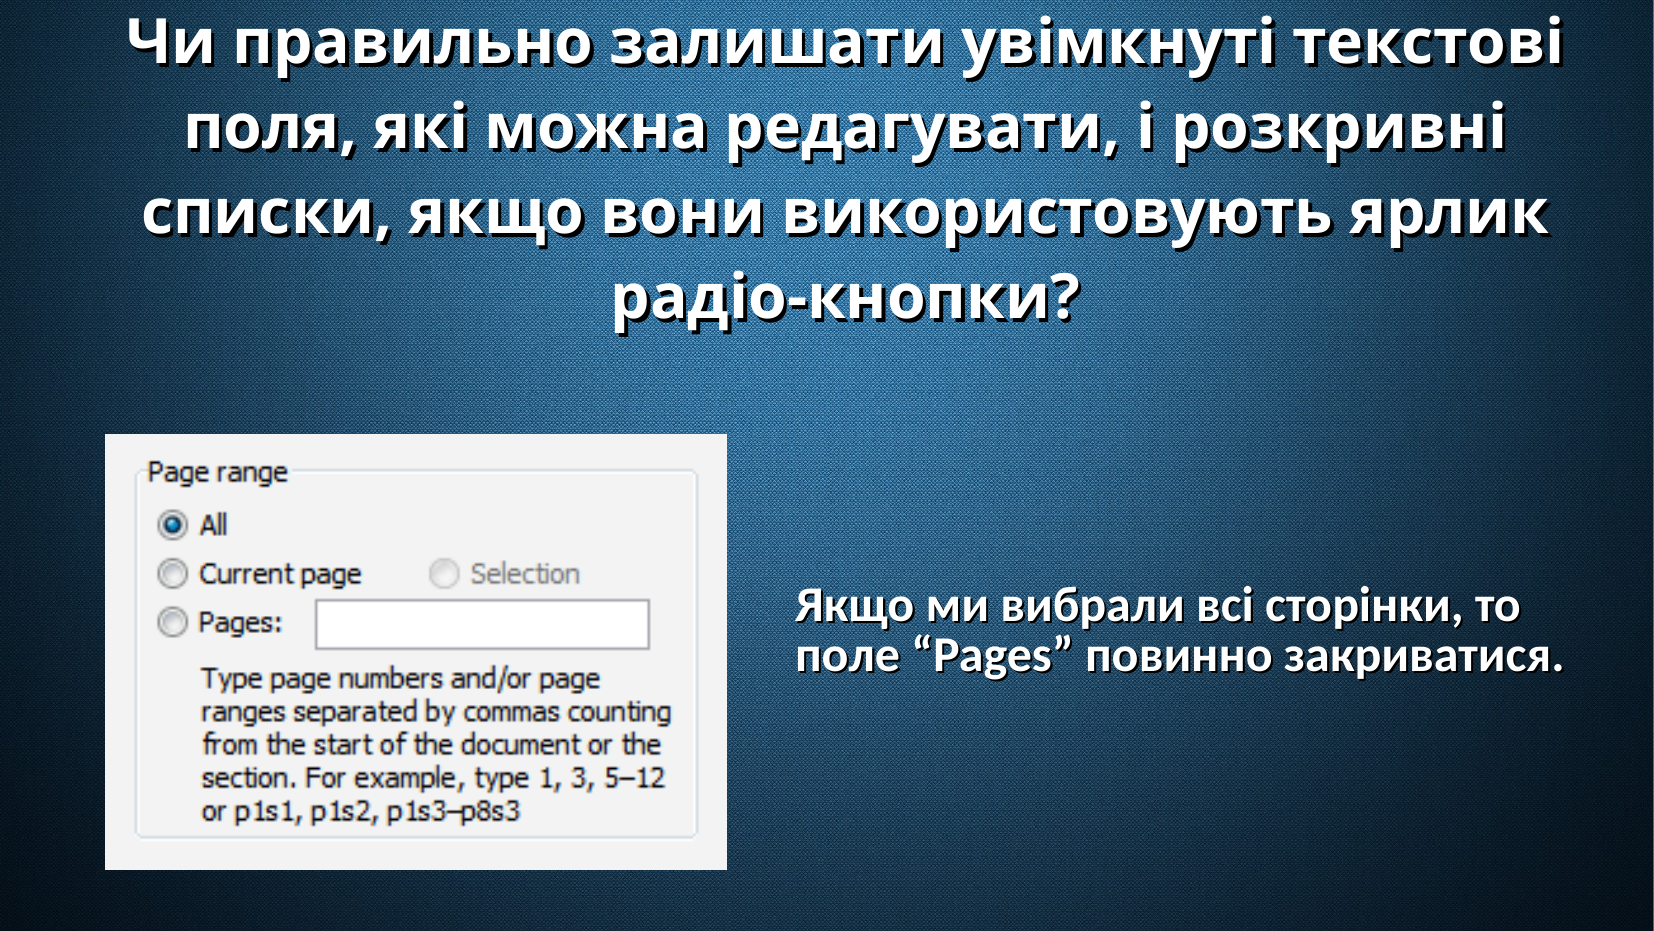

# Чи правильно залишати увімкнуті текстові поля, які можна редагувати, і розкривні списки, якщо вони використовують ярлик радіо-кнопки?
Якщо ми вибрали всі сторінки, то поле “Pages” повинно закриватися.